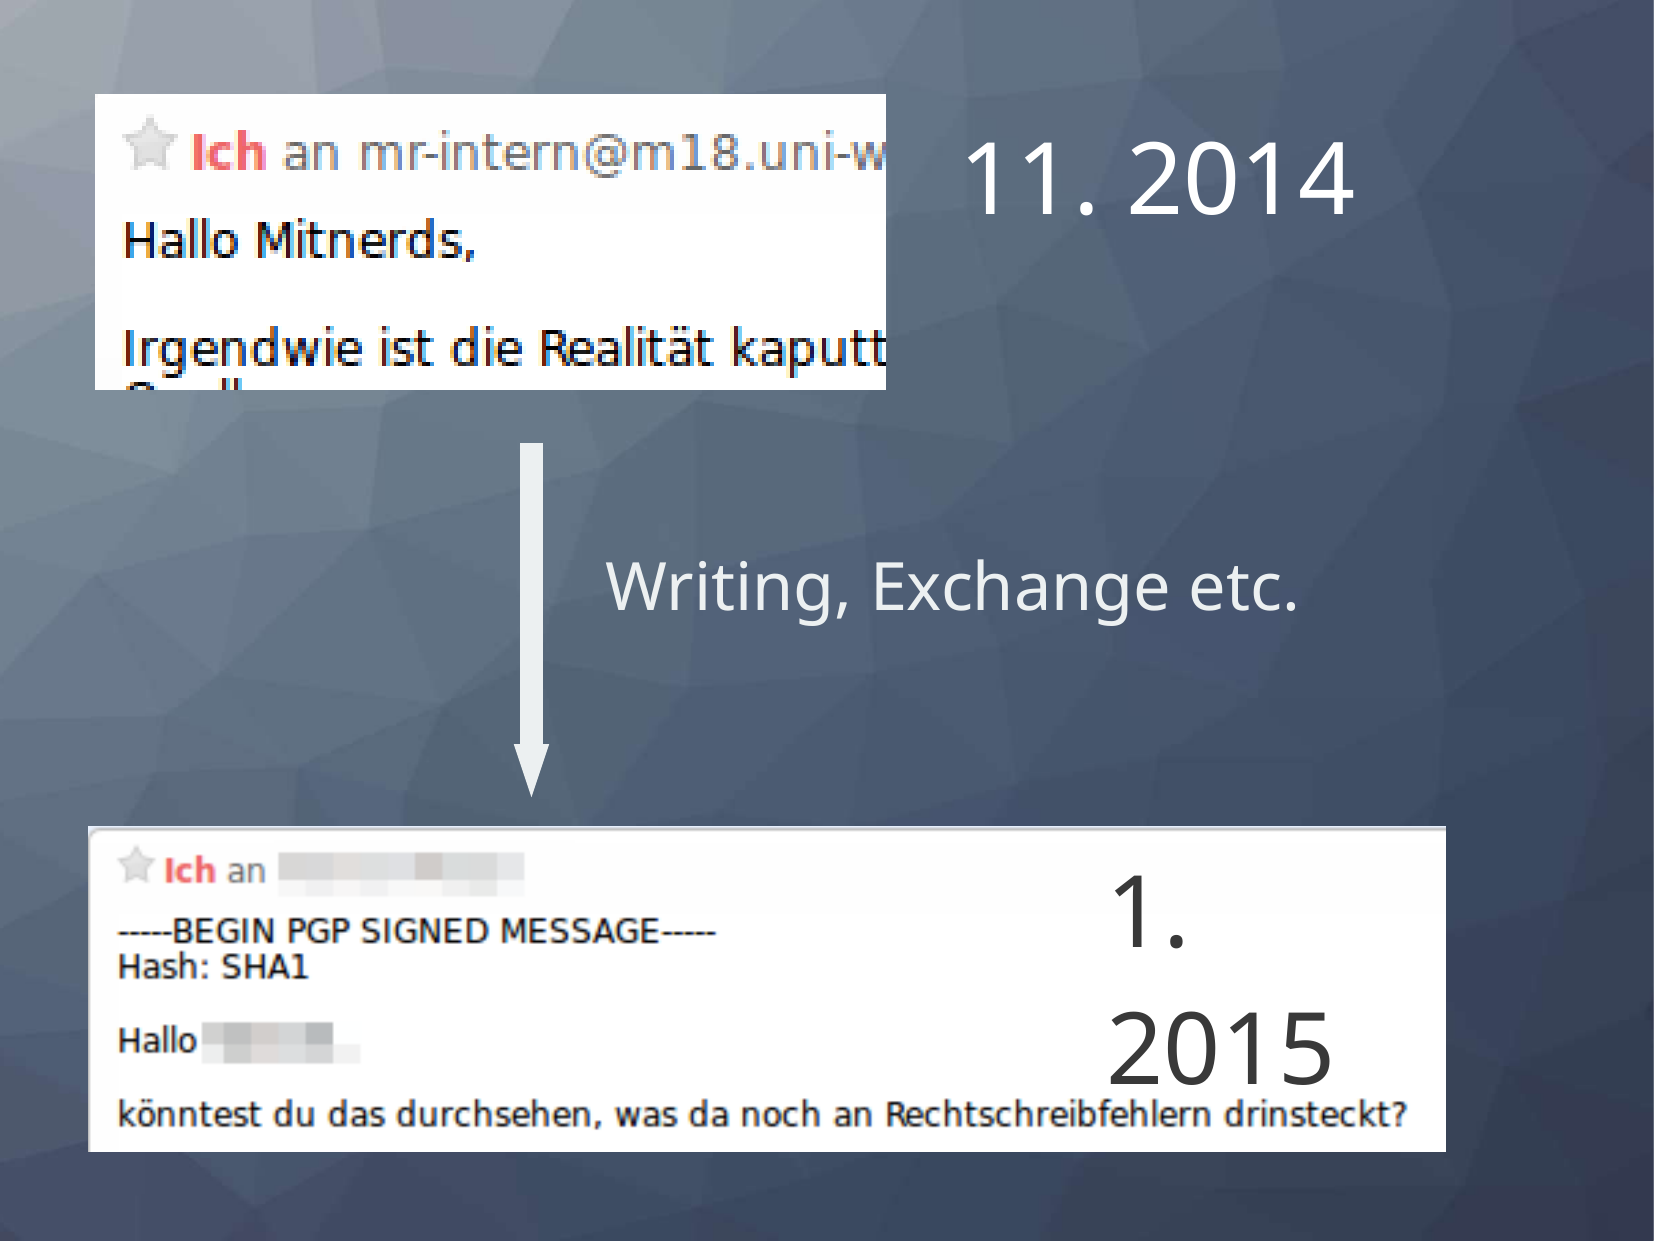

11. 2014
Writing, Exchange etc.
1. 2015
#